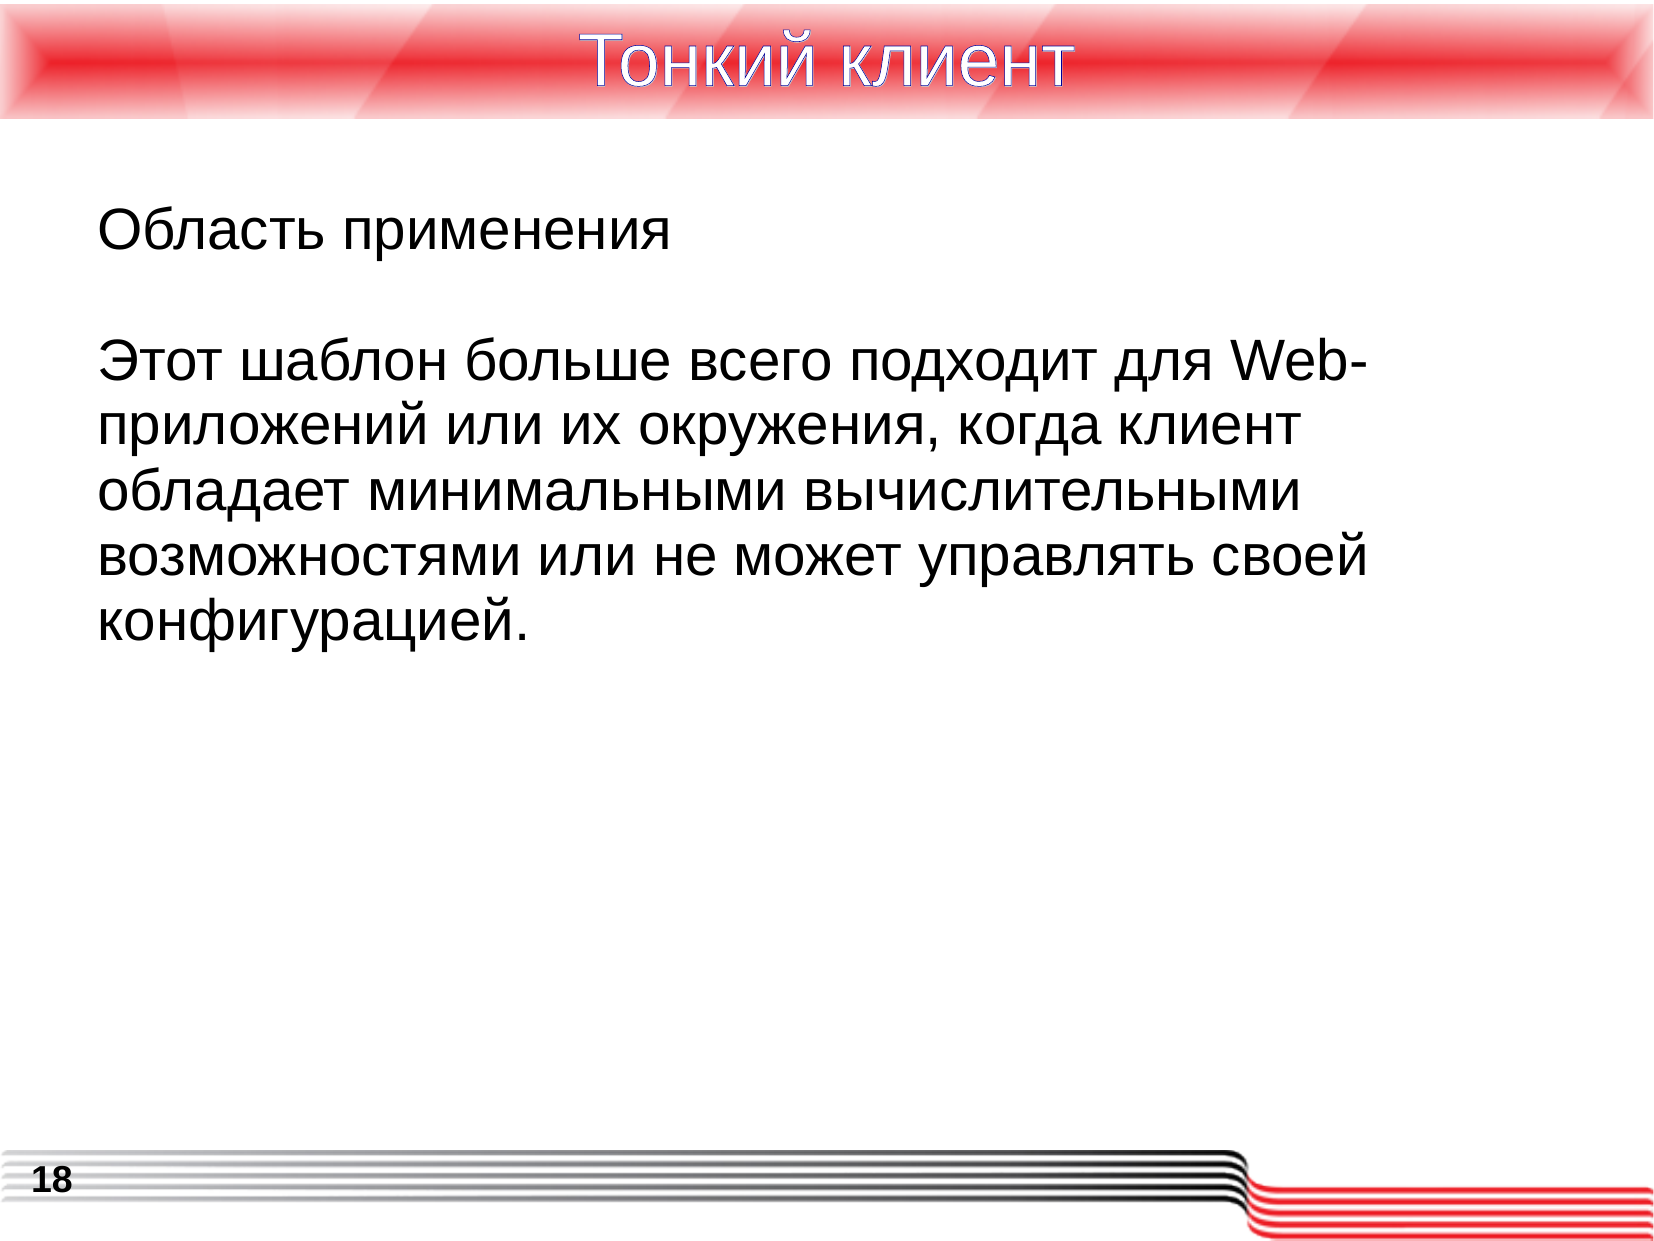

# Тонкий клиент
Область применения
Этот шаблон больше всего подходит для Web-приложений или их окружения, когда клиент обладает минимальными вычислительными возможностями или не может управлять своей конфигурацией.
18